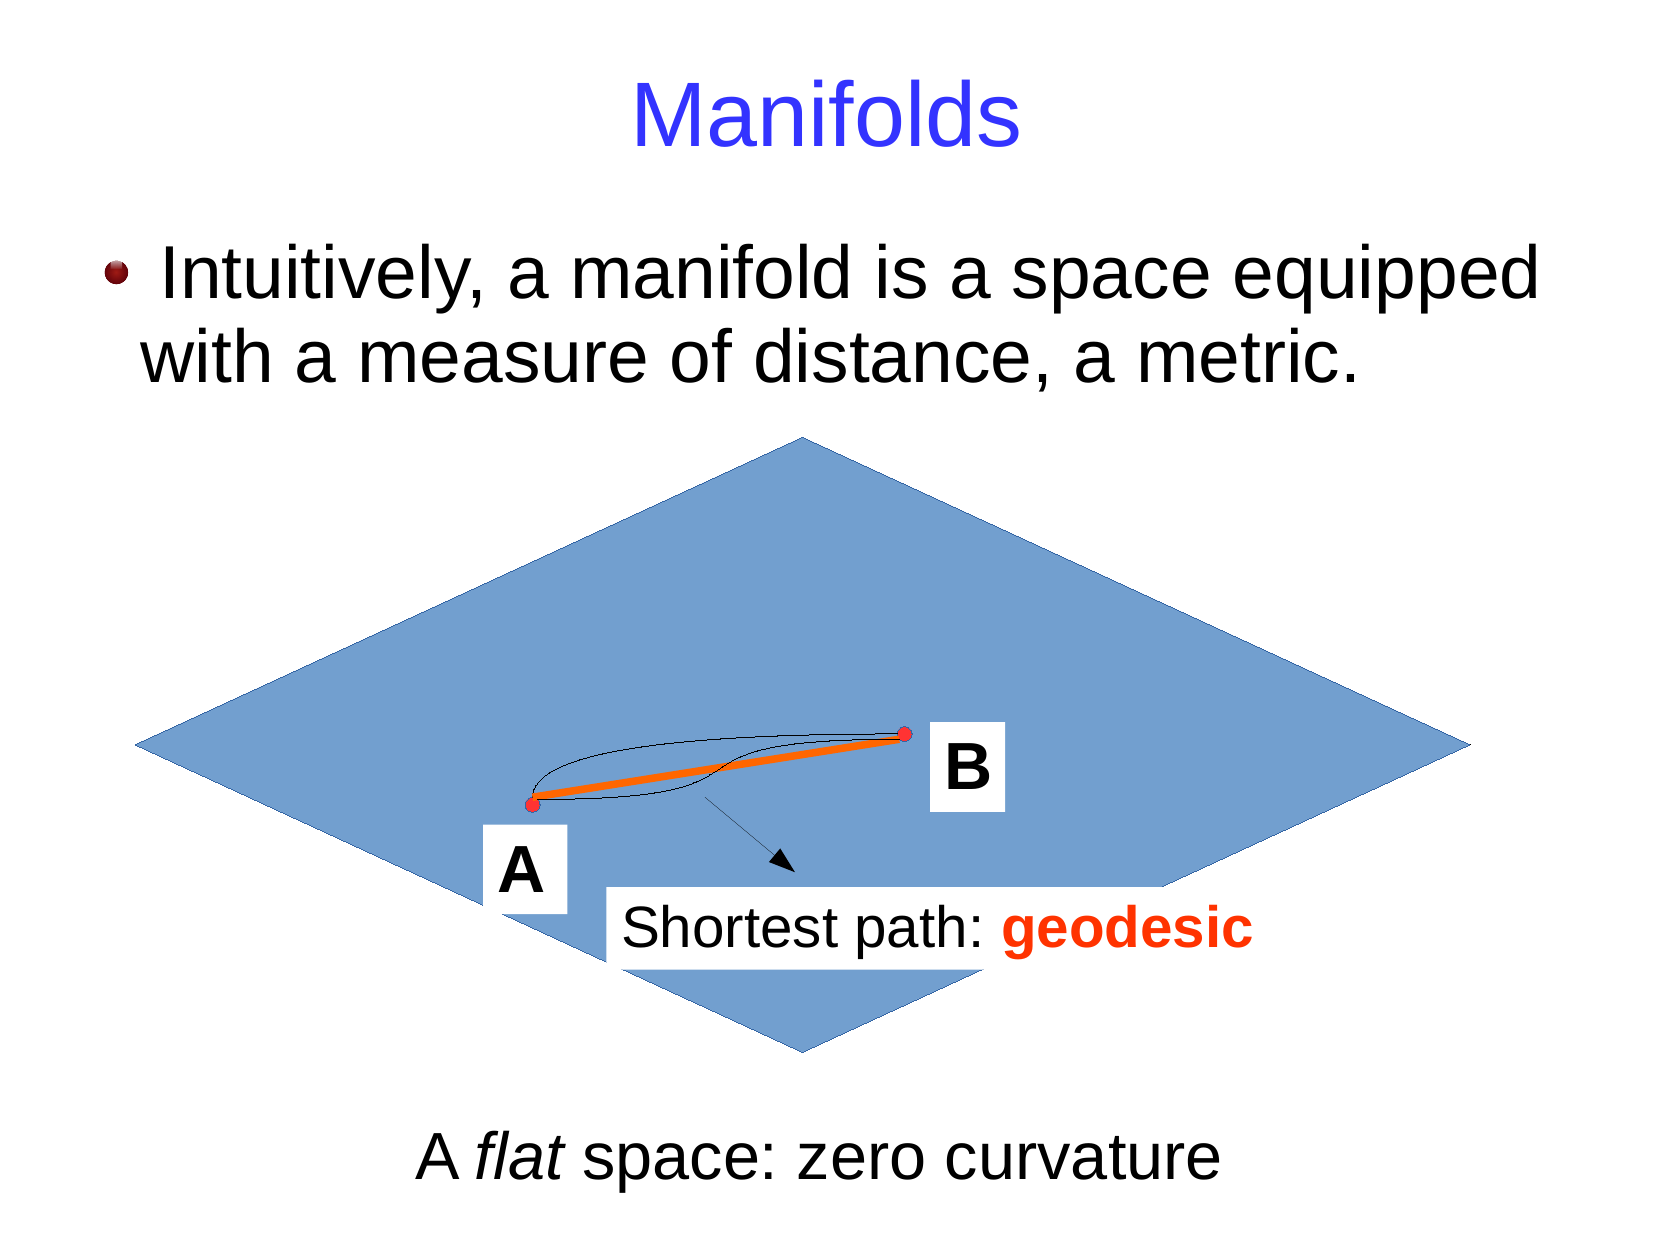

# Manifolds
 Intuitively, a manifold is a space equipped with a measure of distance, a metric.
B
A
Shortest path: geodesic
A flat space: zero curvature